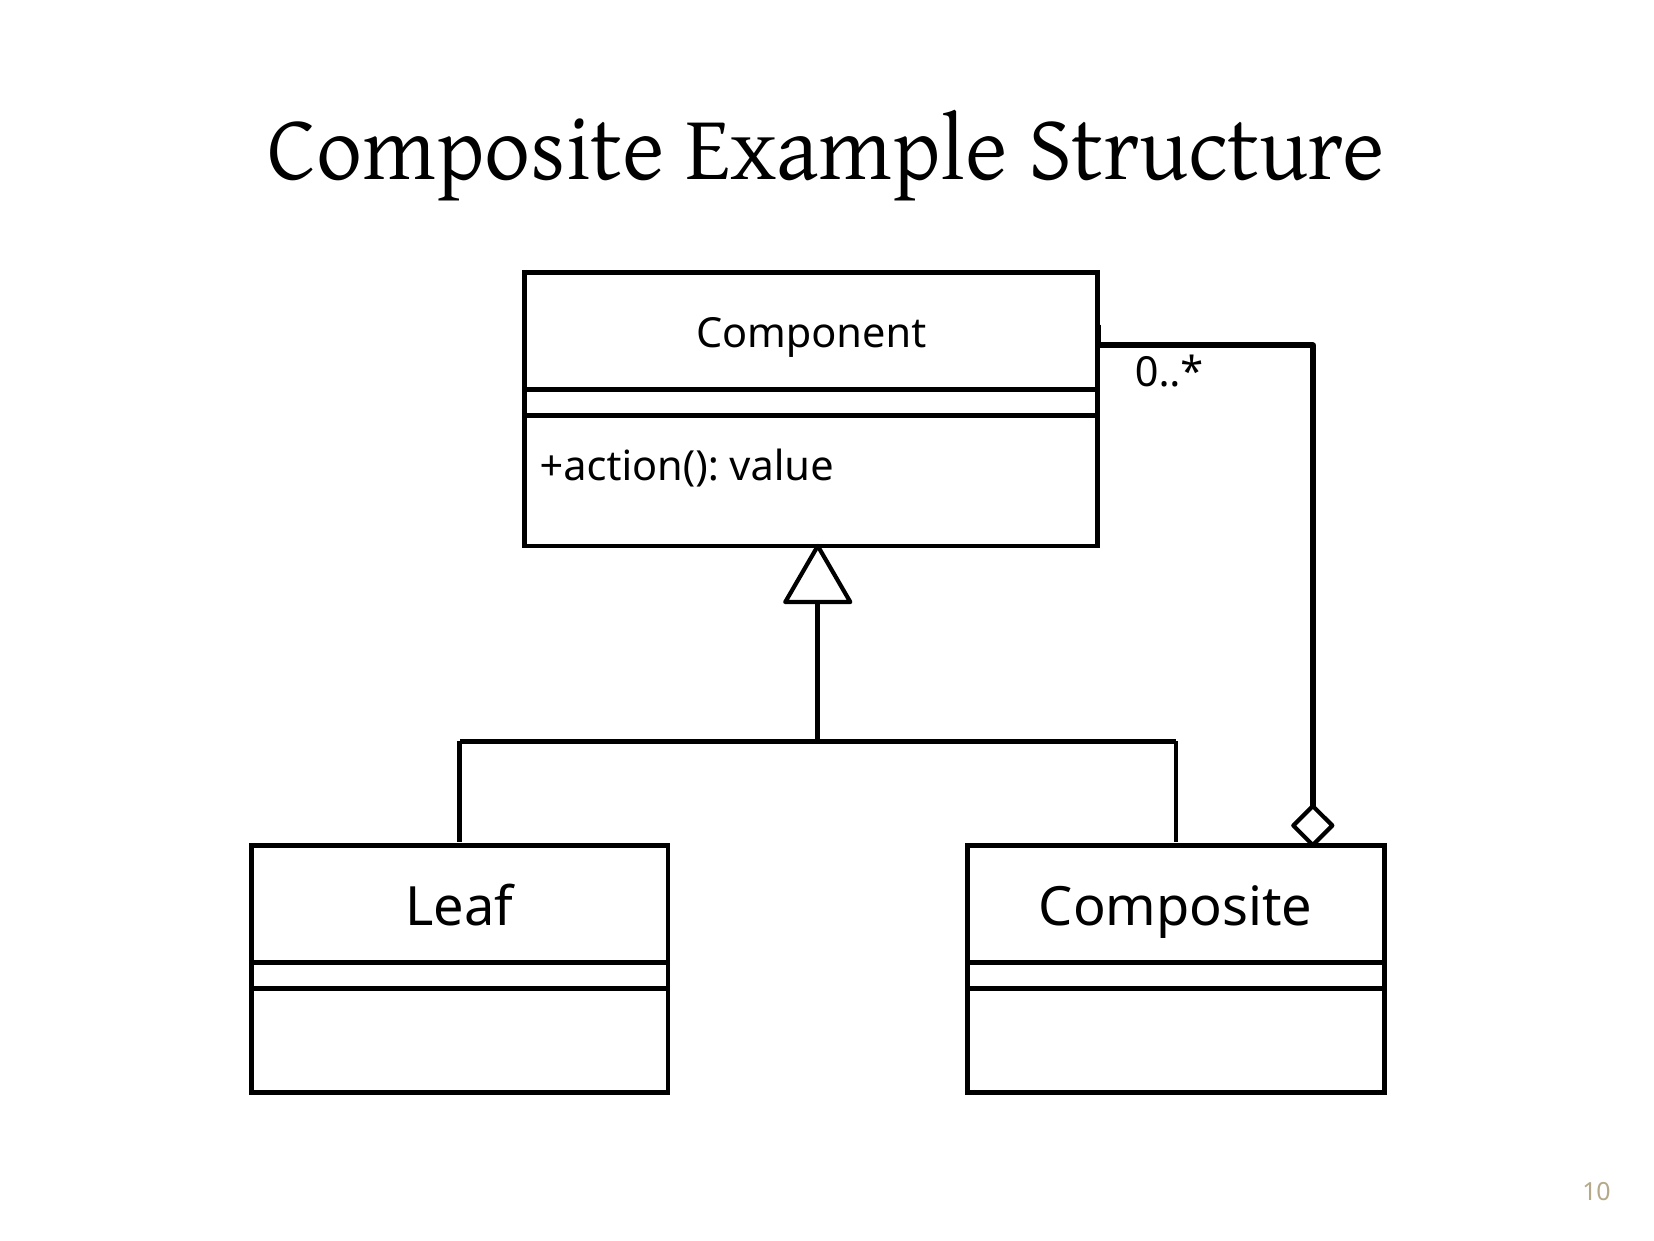

# Composite Example Structure
Component
0..*
+action(): value
Leaf
Composite